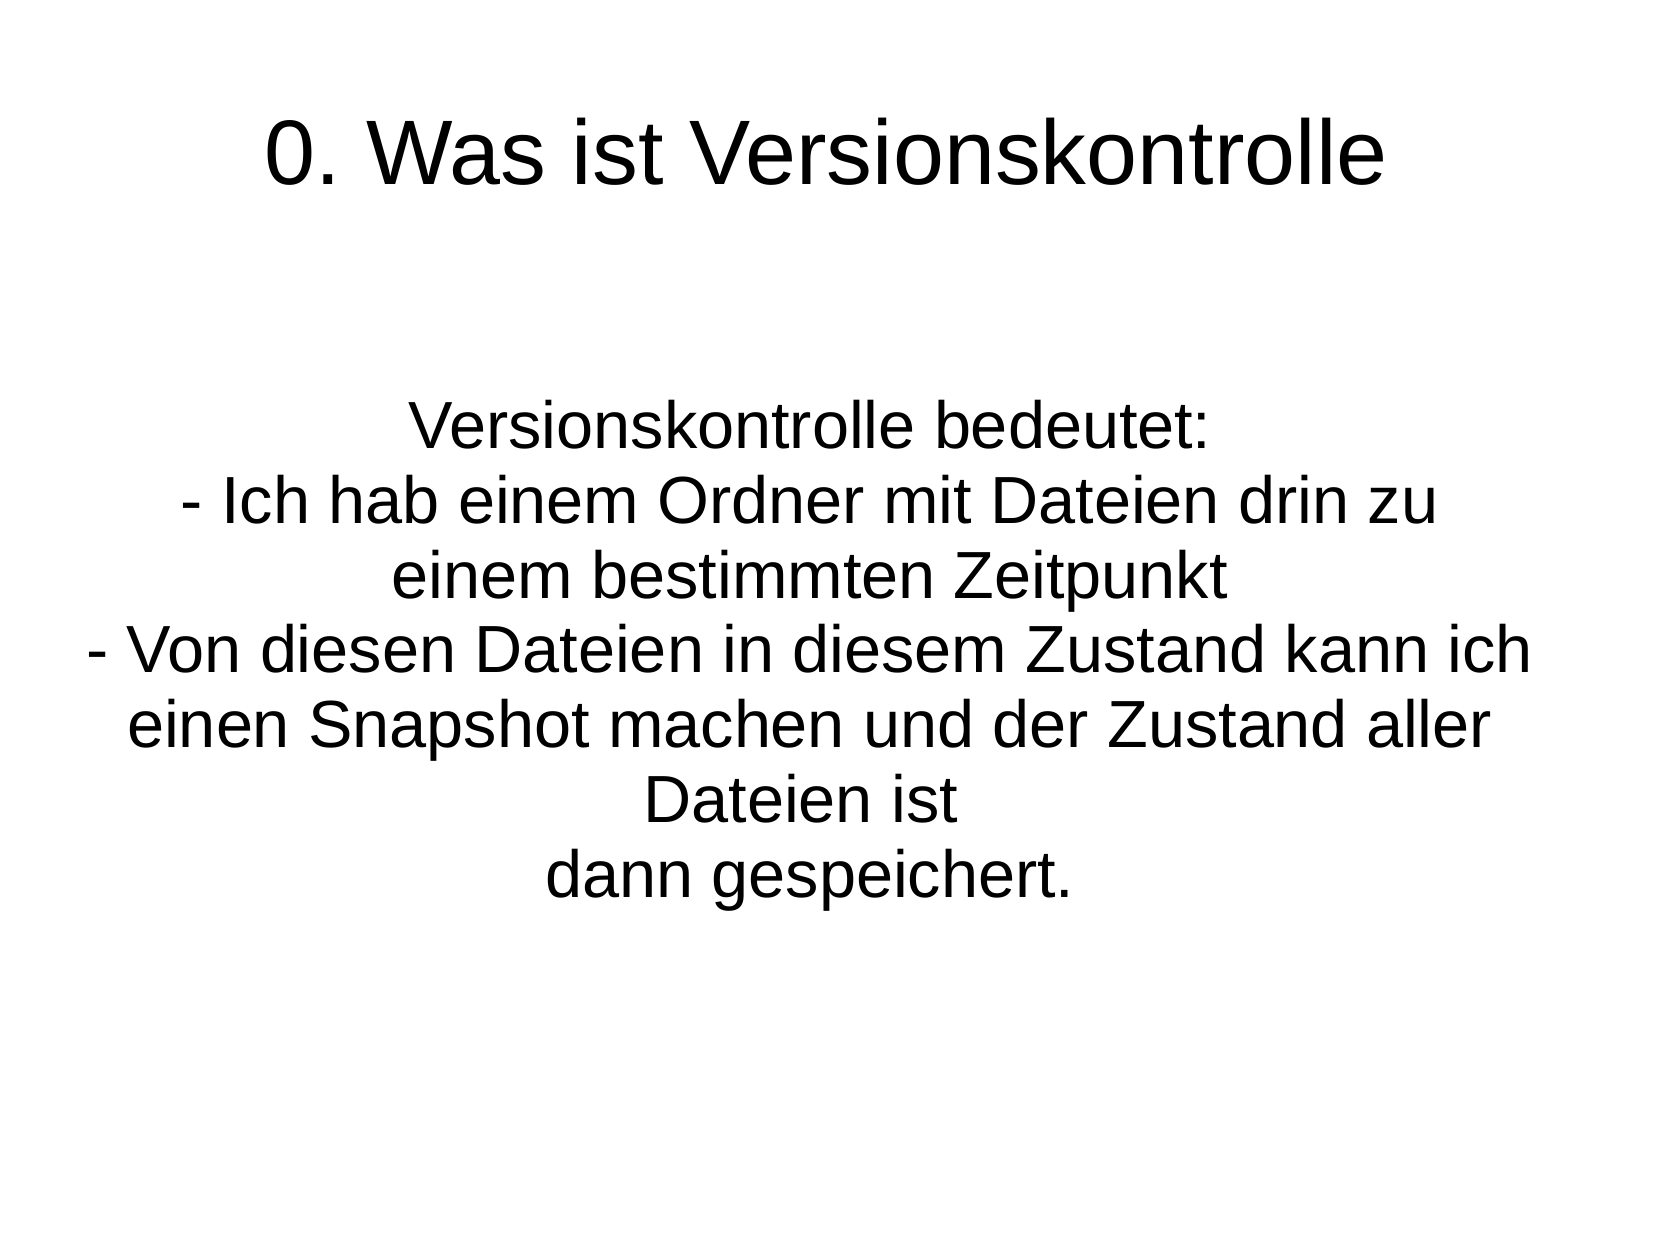

# 0. Was ist Versionskontrolle
Versionskontrolle bedeutet:
- Ich hab einem Ordner mit Dateien drin zu einem bestimmten Zeitpunkt
- Von diesen Dateien in diesem Zustand kann ich einen Snapshot machen und der Zustand aller Dateien ist
dann gespeichert.